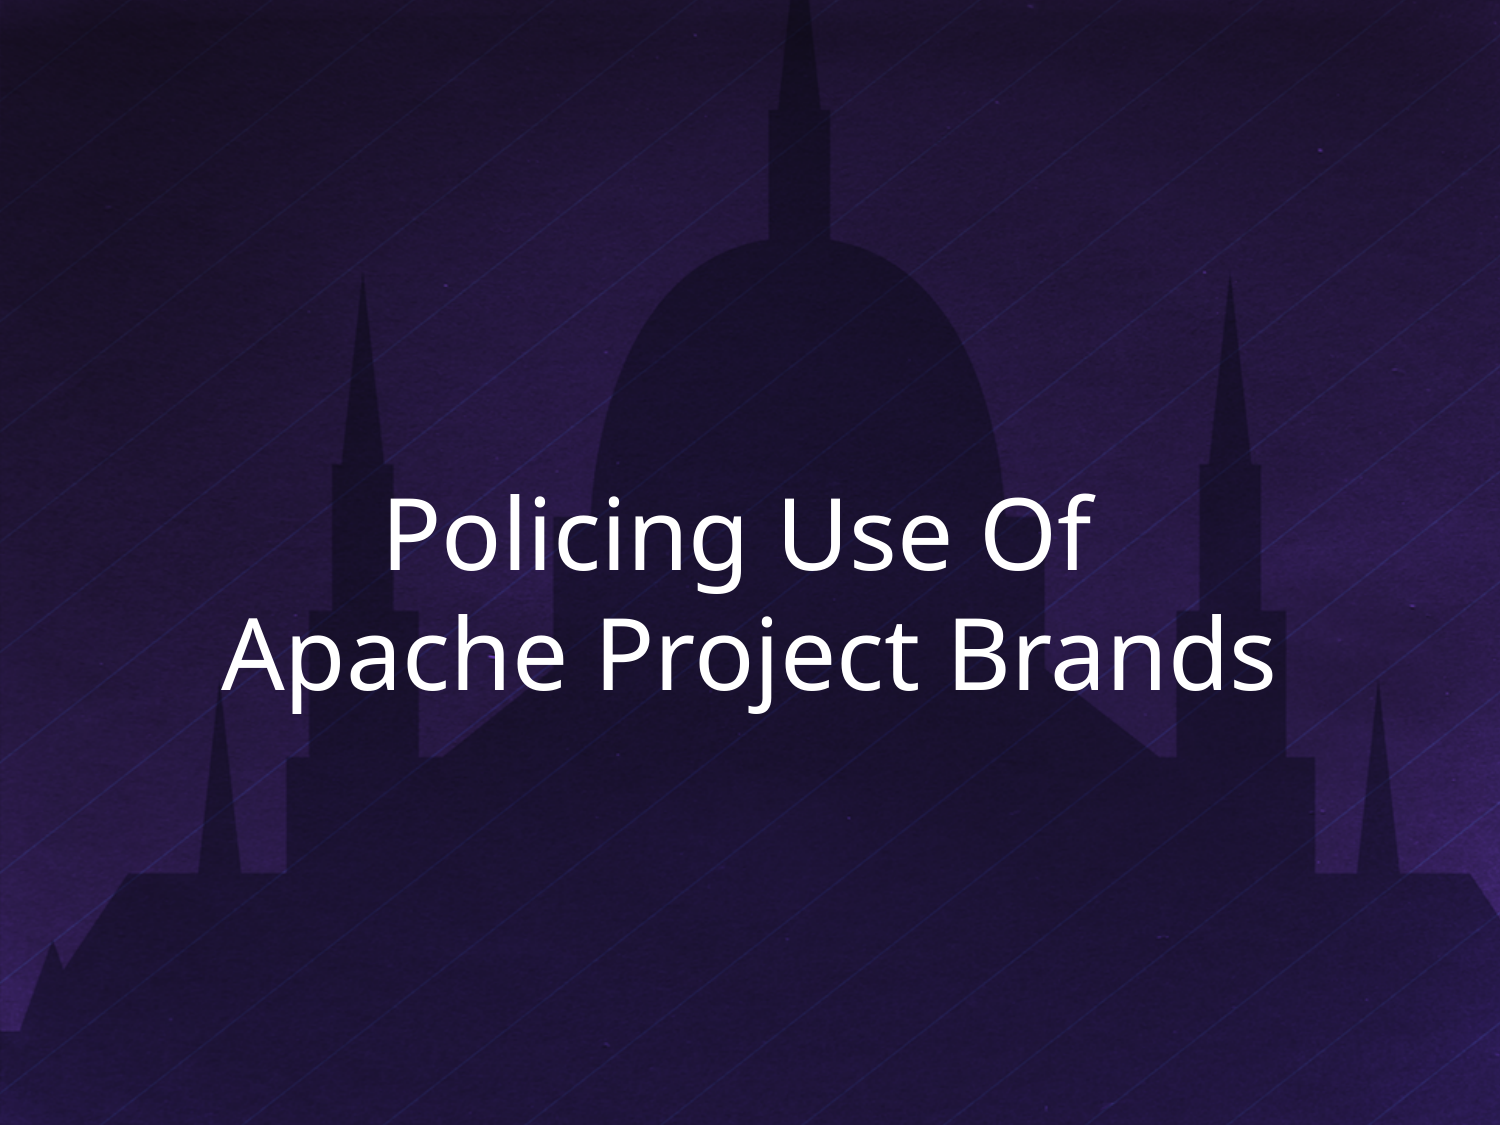

# Policing Use Of Apache Project Brands